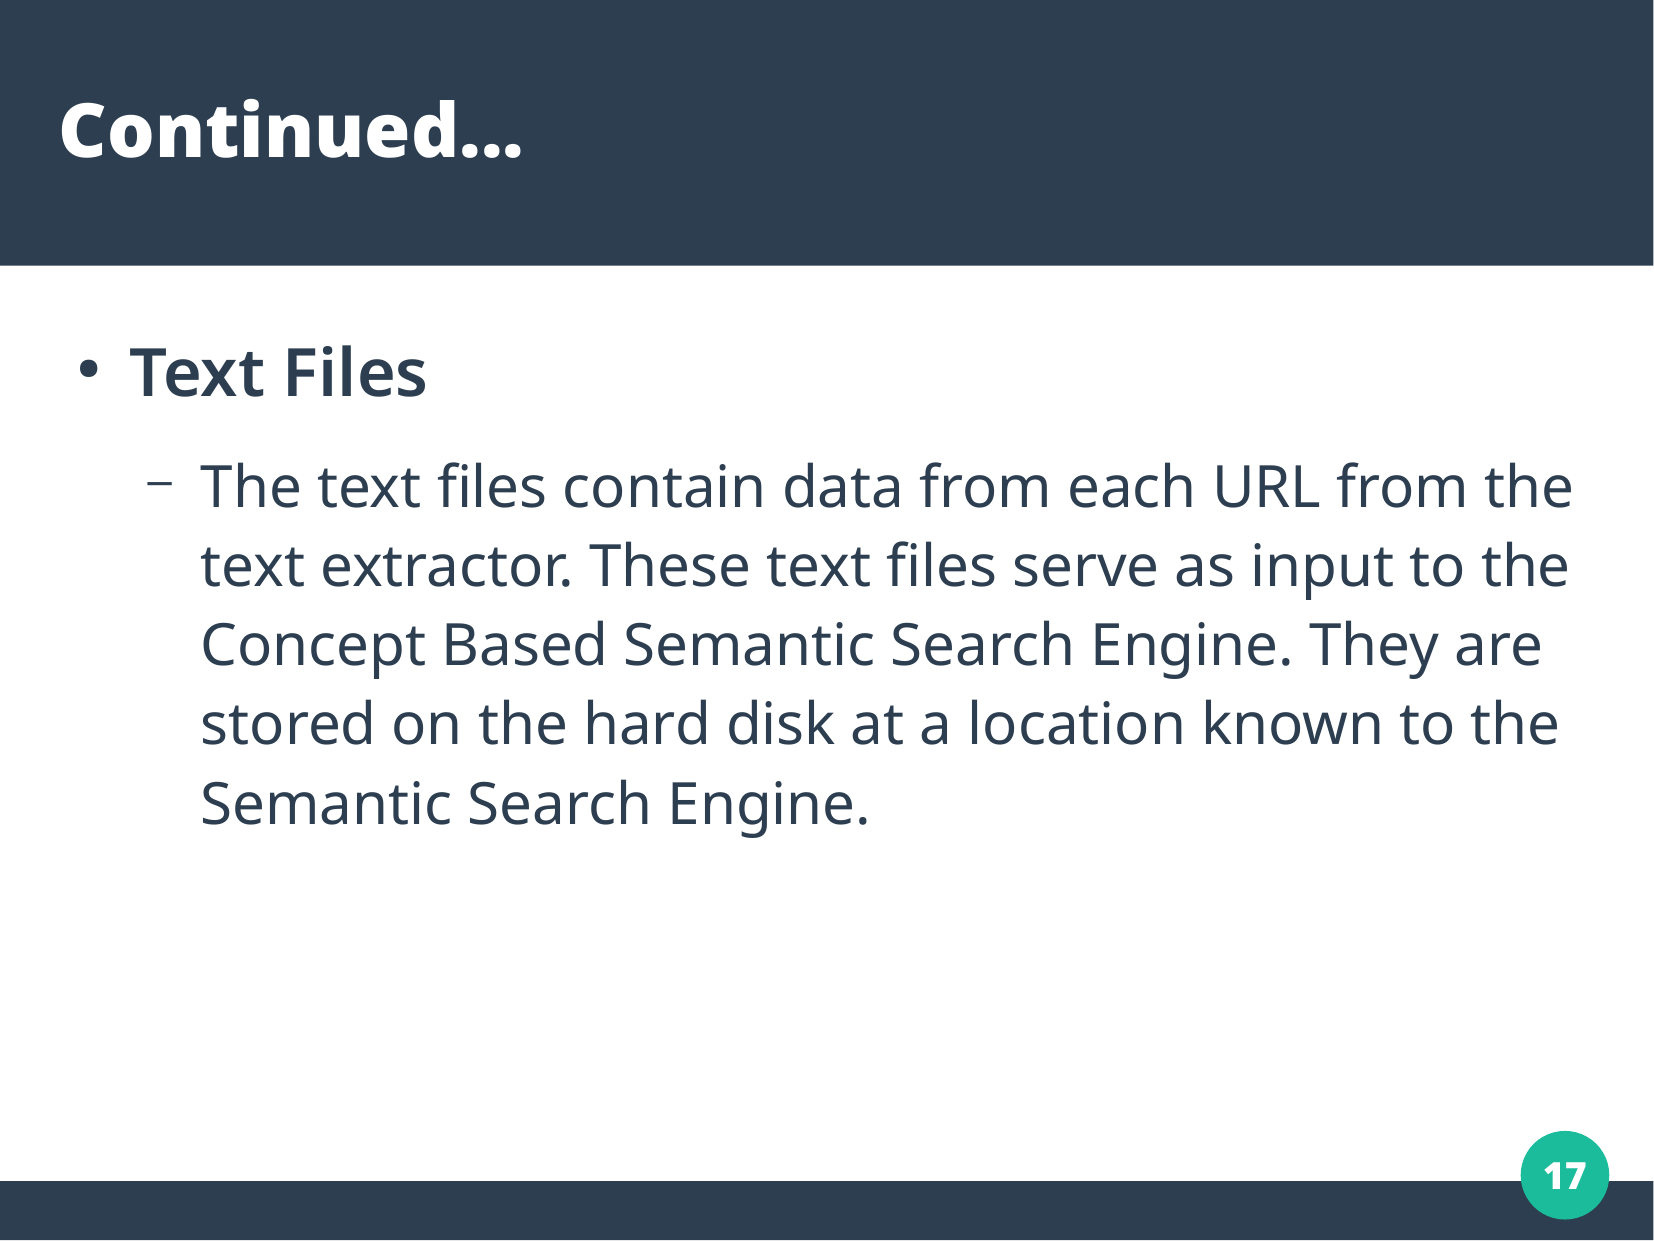

# Continued...
Text Files
The text files contain data from each URL from the text extractor. These text files serve as input to the Concept Based Semantic Search Engine. They are stored on the hard disk at a location known to the Semantic Search Engine.
17